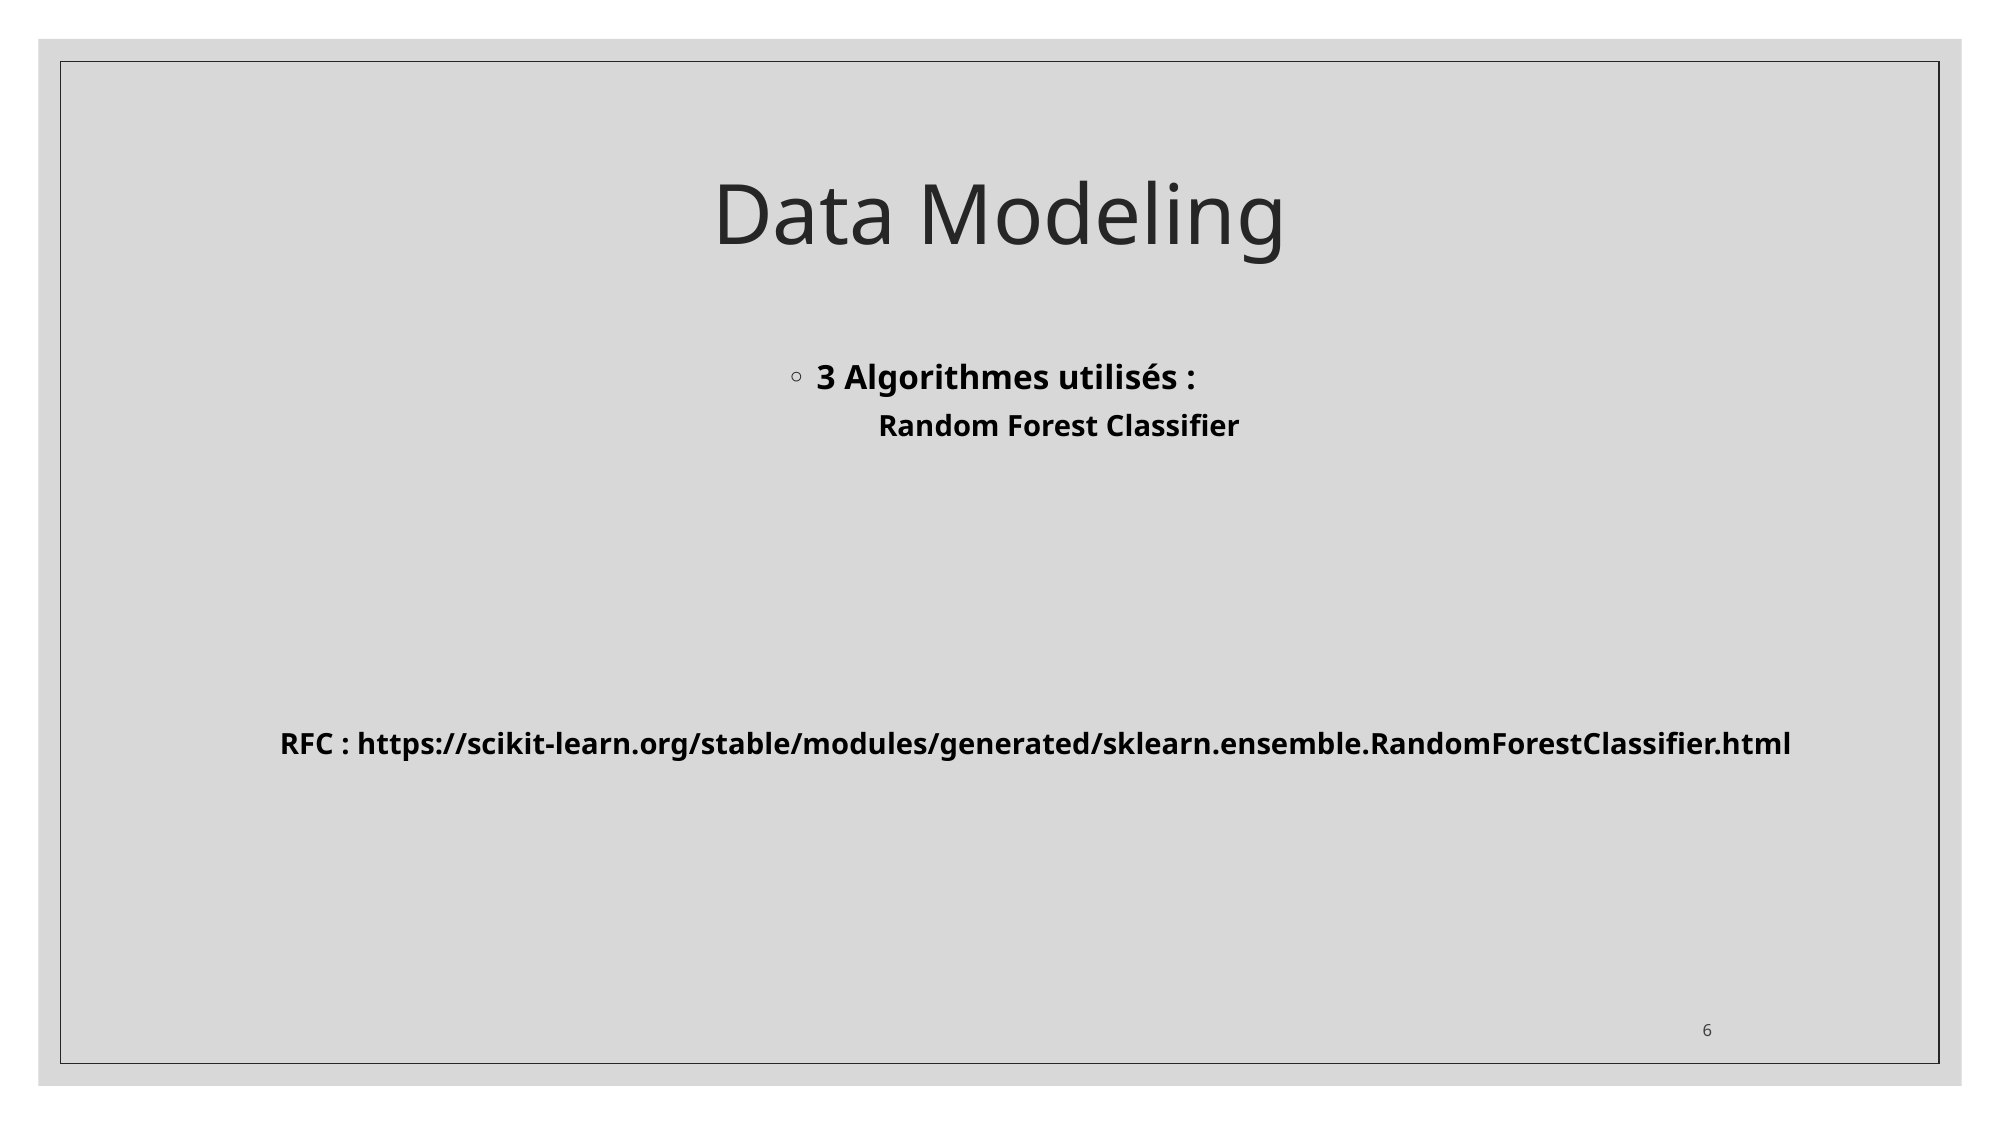

# Data Modeling
3 Algorithmes utilisés :
 Random Forest Classifier
RFC : https://scikit-learn.org/stable/modules/generated/sklearn.ensemble.RandomForestClassifier.html